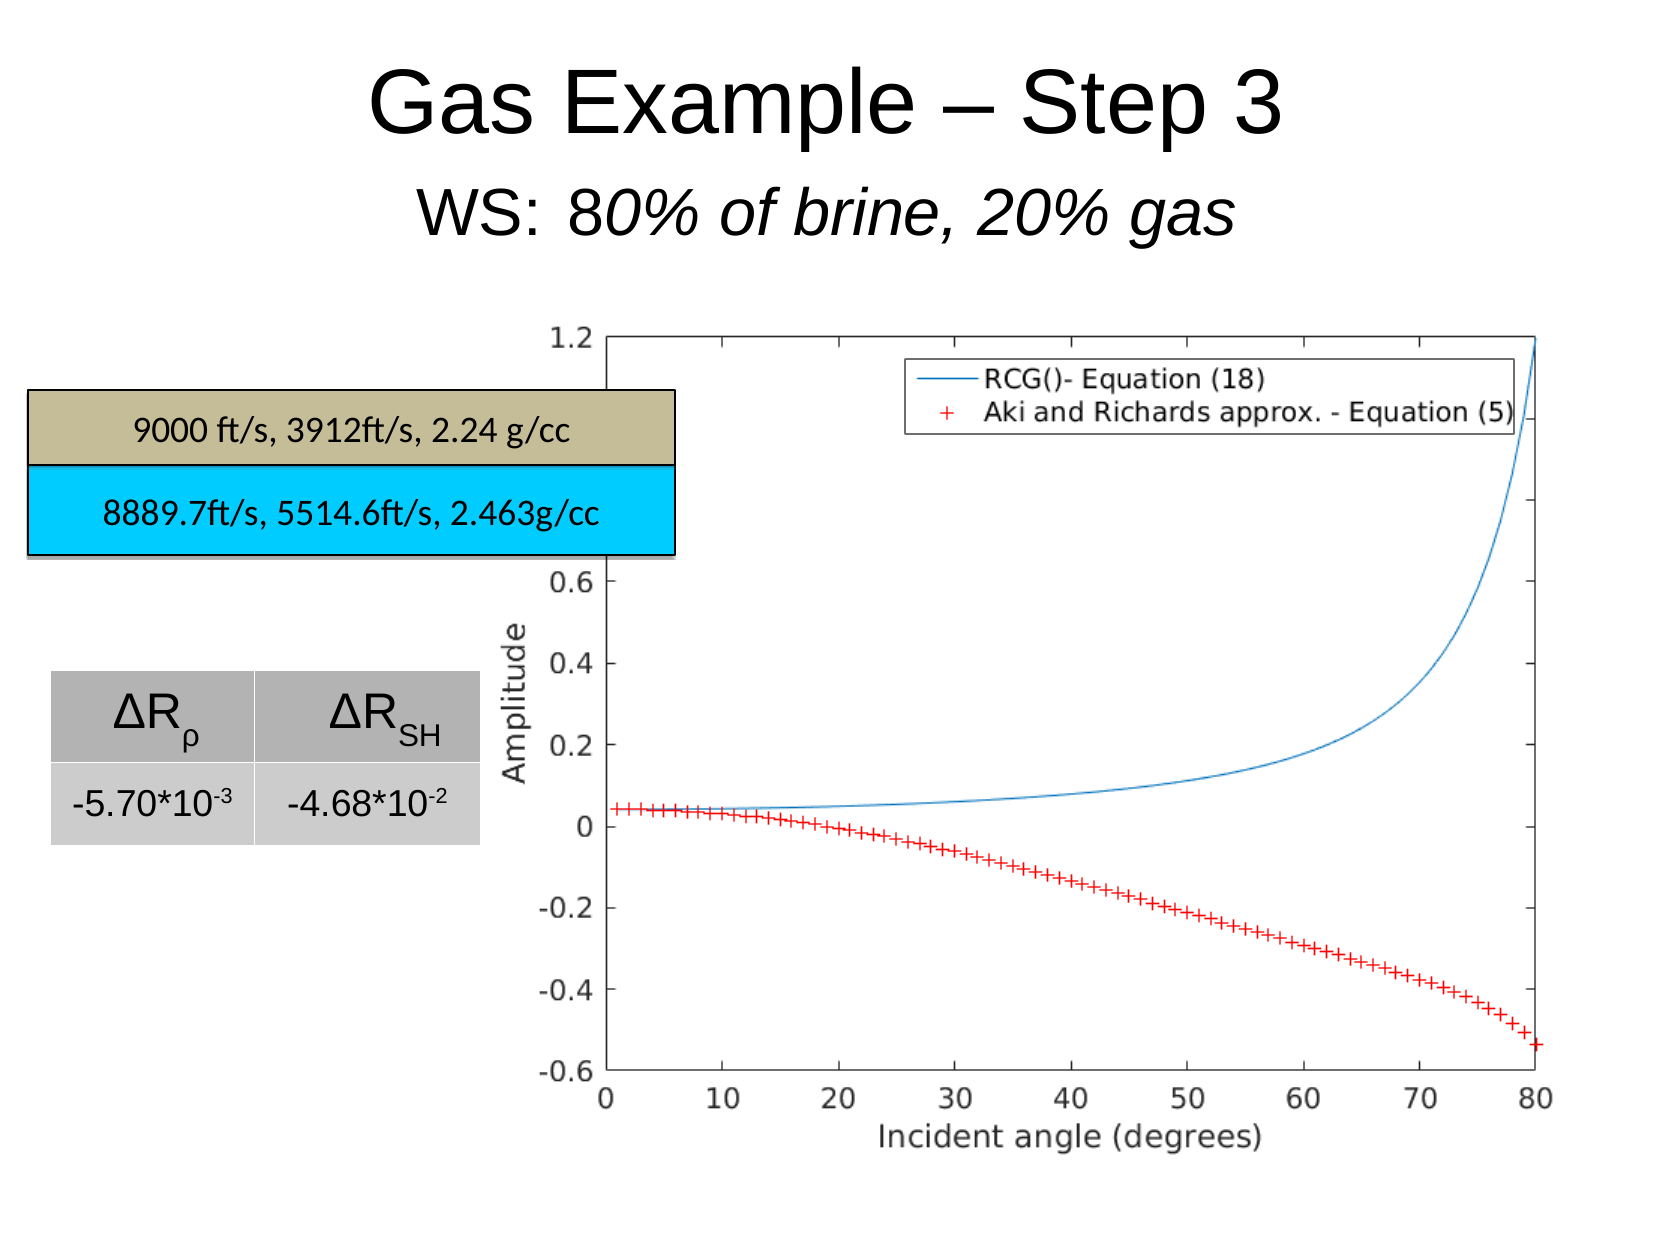

# Gas Example – Step 3 WS: 80% of brine, 20% gas
9000 ft/s, 3912ft/s, 2.24 g/cc
8889.7ft/s, 5514.6ft/s, 2.463g/cc
| ΔRρ | ΔRSH |
| --- | --- |
| -5.70\*10-3 | -4.68\*10-2 |